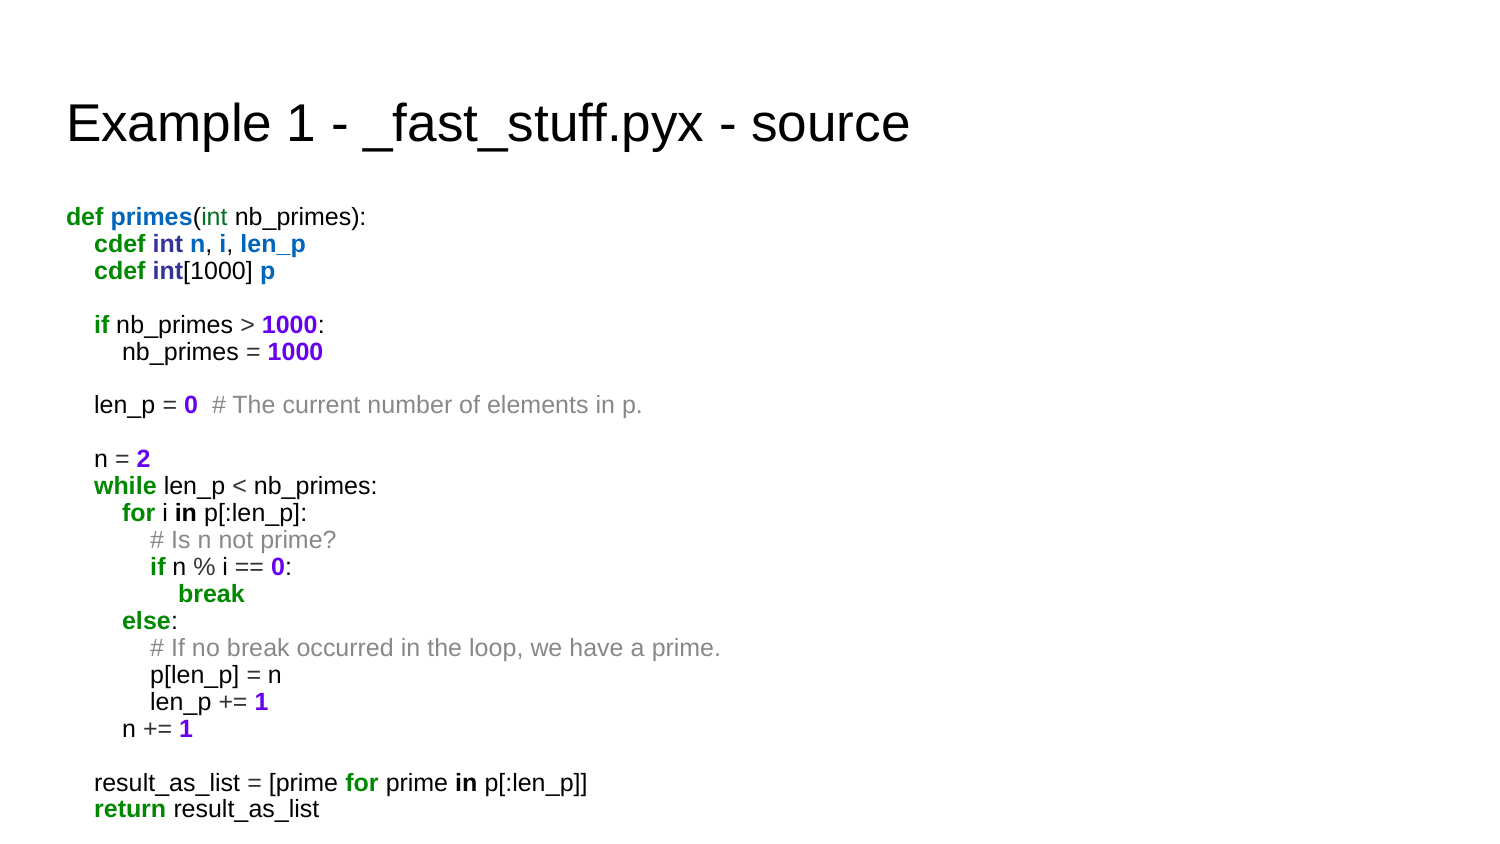

# Example 1 - _fast_stuff.pyx - source
def primes(int nb_primes):
 cdef int n, i, len_p
 cdef int[1000] p
 if nb_primes > 1000:
 nb_primes = 1000
 len_p = 0 # The current number of elements in p.
 n = 2
 while len_p < nb_primes:
 for i in p[:len_p]:
 # Is n not prime?
 if n % i == 0:
 break
 else:
 # If no break occurred in the loop, we have a prime.
 p[len_p] = n
 len_p += 1
 n += 1
 result_as_list = [prime for prime in p[:len_p]]
 return result_as_list